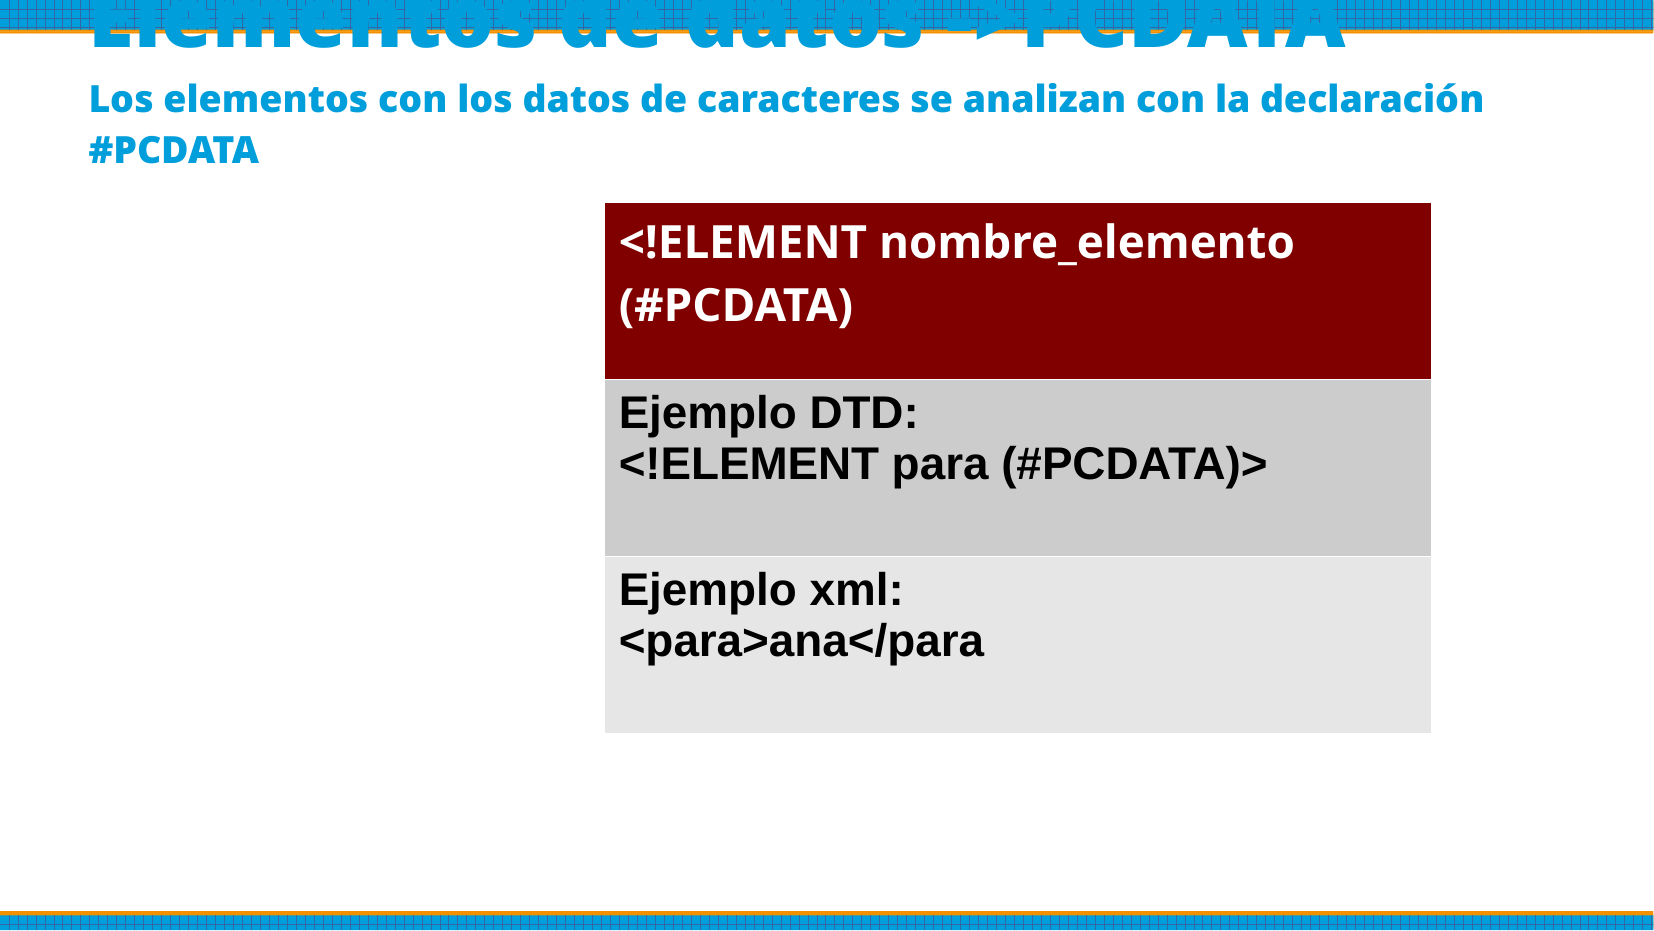

# Elementos de datos ->PCDATA
Los elementos con los datos de caracteres se analizan con la declaración #PCDATA
| <!ELEMENT nombre\_elemento (#PCDATA) |
| --- |
| Ejemplo DTD: <!ELEMENT para (#PCDATA)> |
| Ejemplo xml: <para>ana</para |